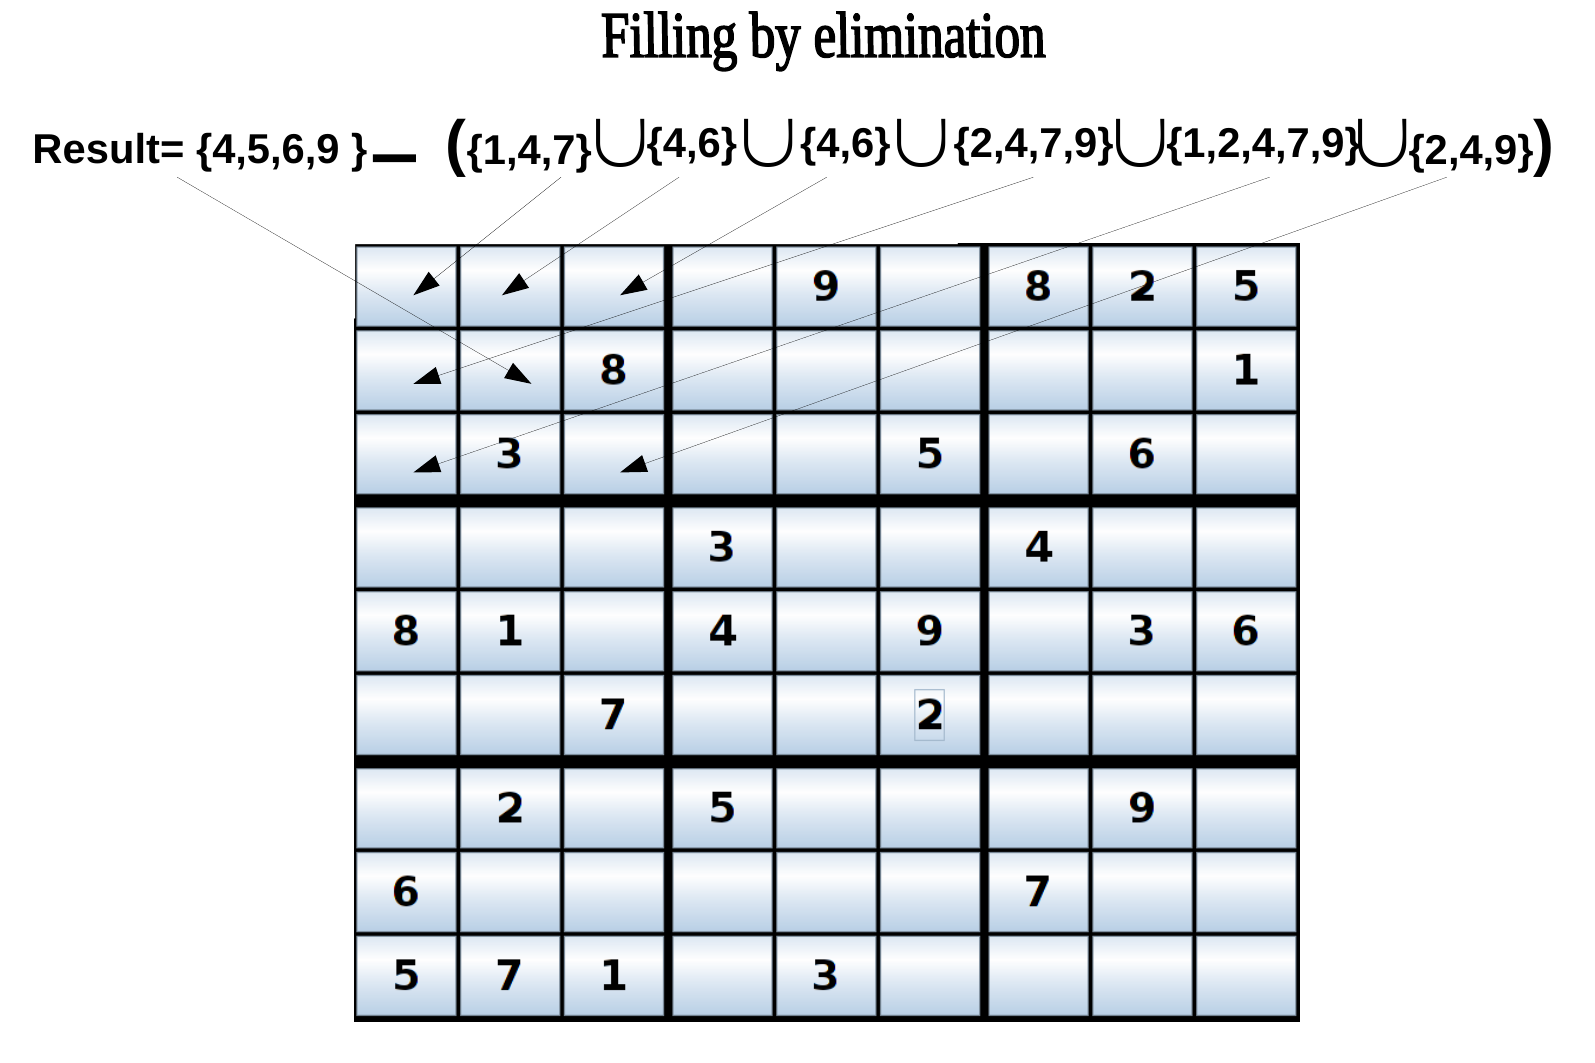

Filling by elimination
 –
({1,4,7}
{2,4,9})
∪
∪
∪
∪
∪
{4,6}
{4,6}
{2,4,7,9}
{1,2,4,7,9}
Result= {4,5,6,9 }